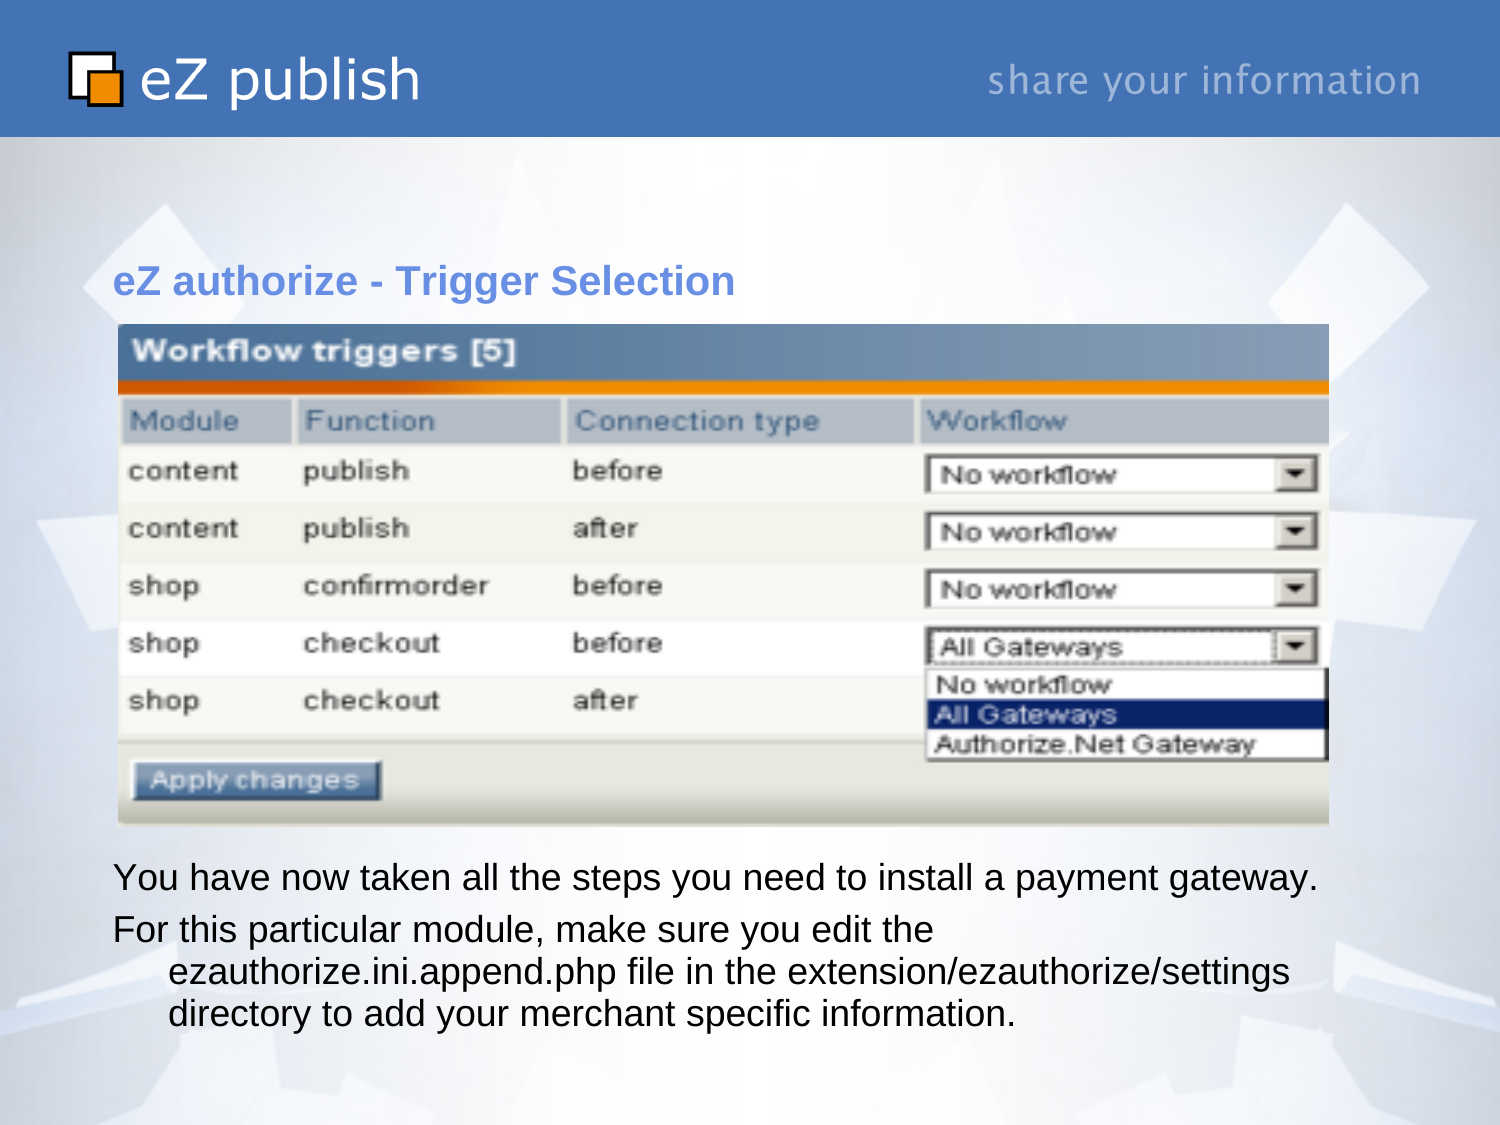

# eZ authorize - Trigger Selection
You have now taken all the steps you need to install a payment gateway.
For this particular module, make sure you edit the ezauthorize.ini.append.php file in the extension/ezauthorize/settings directory to add your merchant specific information.